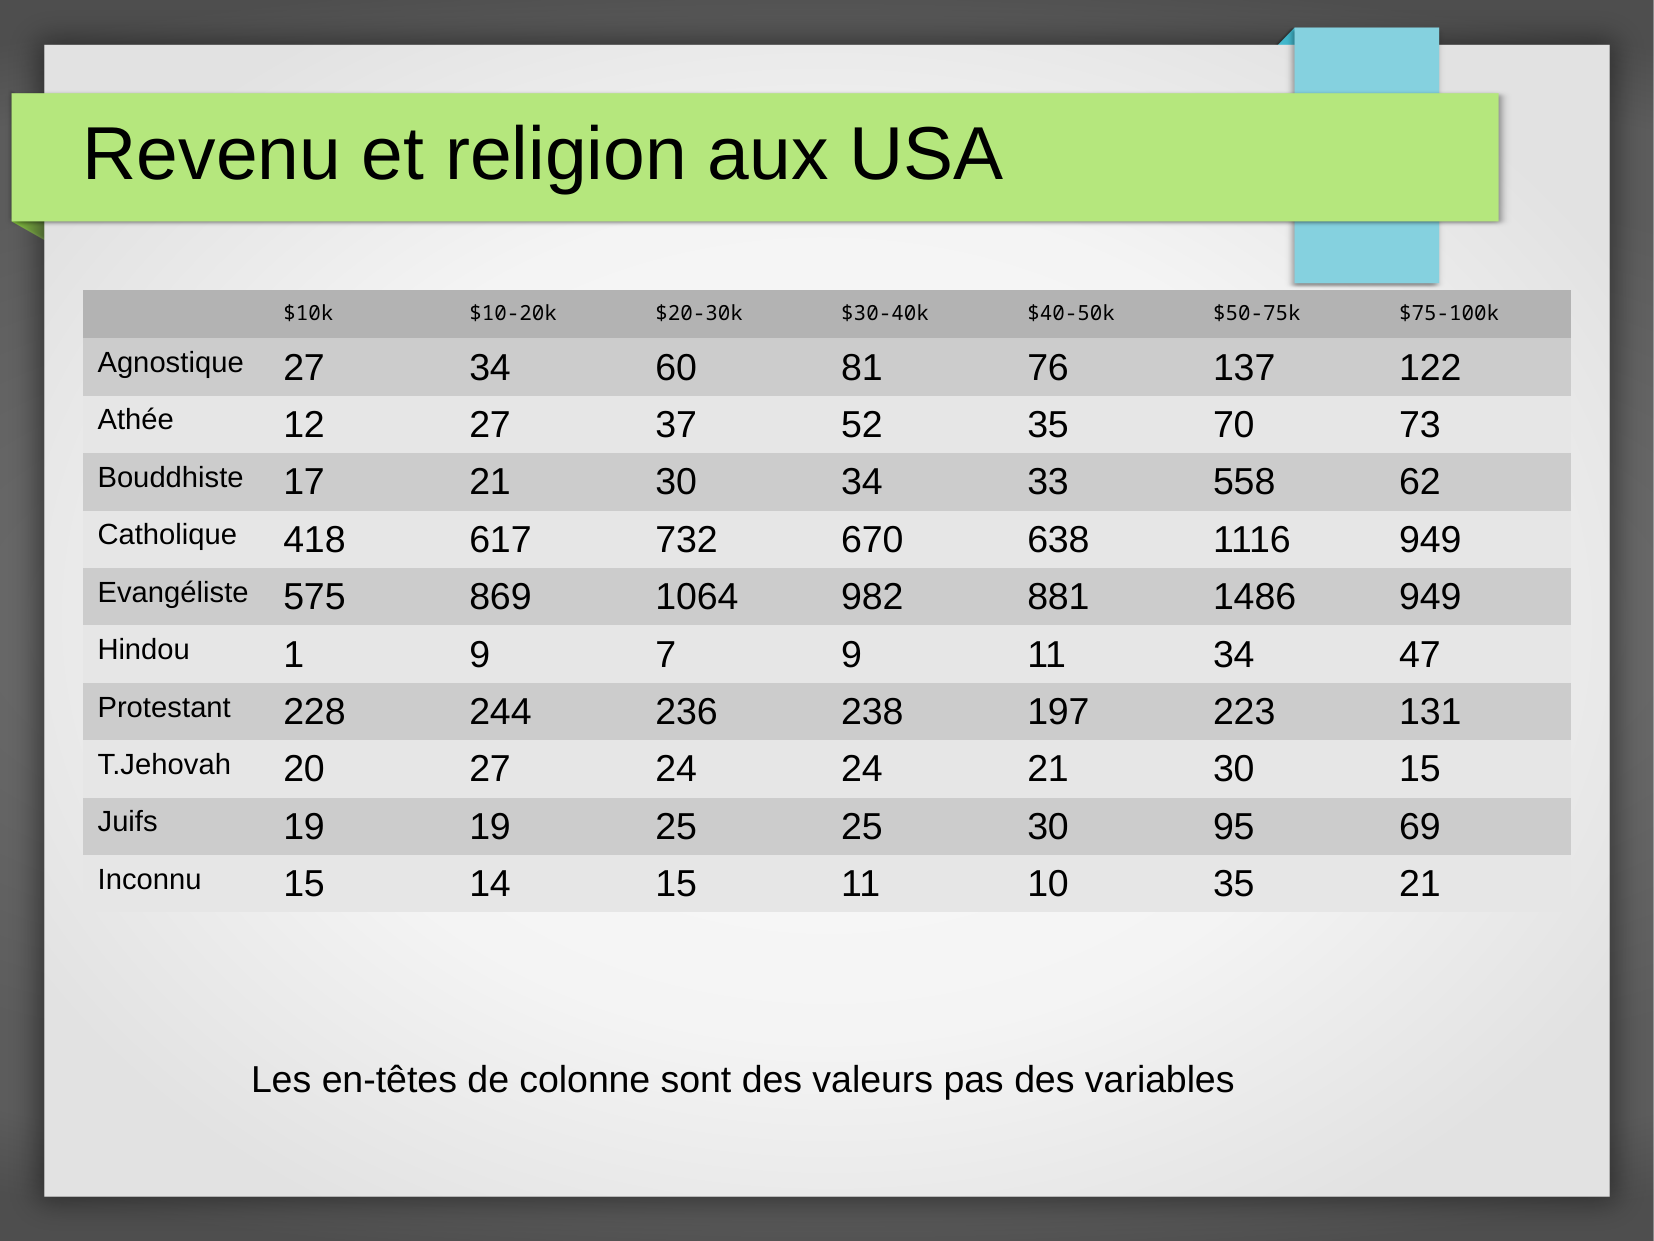

# Revenu et religion aux USA
| | $10k | $10-20k | $20-30k | $30-40k | $40-50k | $50-75k | $75-100k |
| --- | --- | --- | --- | --- | --- | --- | --- |
| Agnostique | 27 | 34 | 60 | 81 | 76 | 137 | 122 |
| Athée | 12 | 27 | 37 | 52 | 35 | 70 | 73 |
| Bouddhiste | 17 | 21 | 30 | 34 | 33 | 558 | 62 |
| Catholique | 418 | 617 | 732 | 670 | 638 | 1116 | 949 |
| Evangéliste | 575 | 869 | 1064 | 982 | 881 | 1486 | 949 |
| Hindou | 1 | 9 | 7 | 9 | 11 | 34 | 47 |
| Protestant | 228 | 244 | 236 | 238 | 197 | 223 | 131 |
| T.Jehovah | 20 | 27 | 24 | 24 | 21 | 30 | 15 |
| Juifs | 19 | 19 | 25 | 25 | 30 | 95 | 69 |
| Inconnu | 15 | 14 | 15 | 11 | 10 | 35 | 21 |
Les en-têtes de colonne sont des valeurs pas des variables